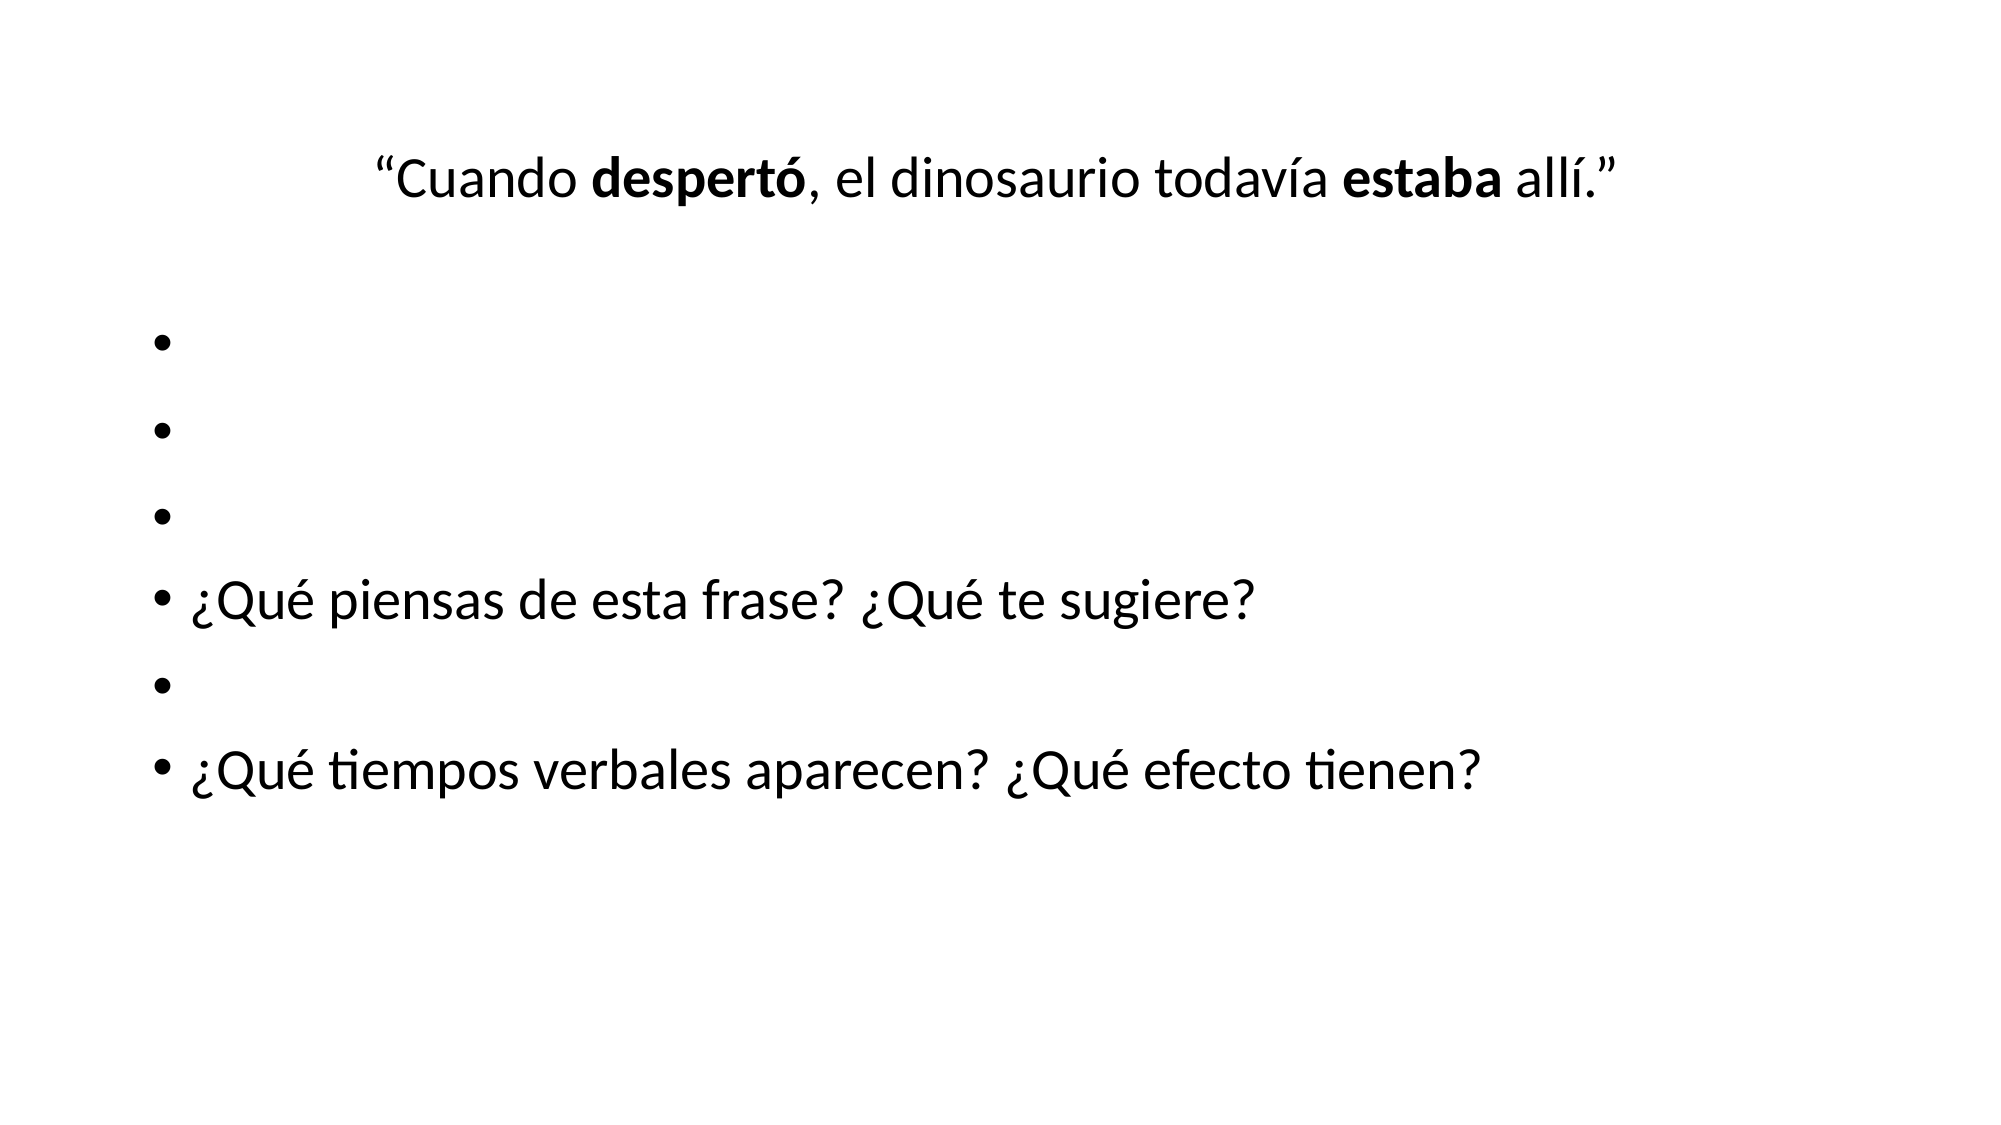

“Cuando despertó, el dinosaurio todavía estaba allí.”
# ¿Qué piensas de esta frase? ¿Qué te sugiere?
¿Qué tiempos verbales aparecen? ¿Qué efecto tienen?